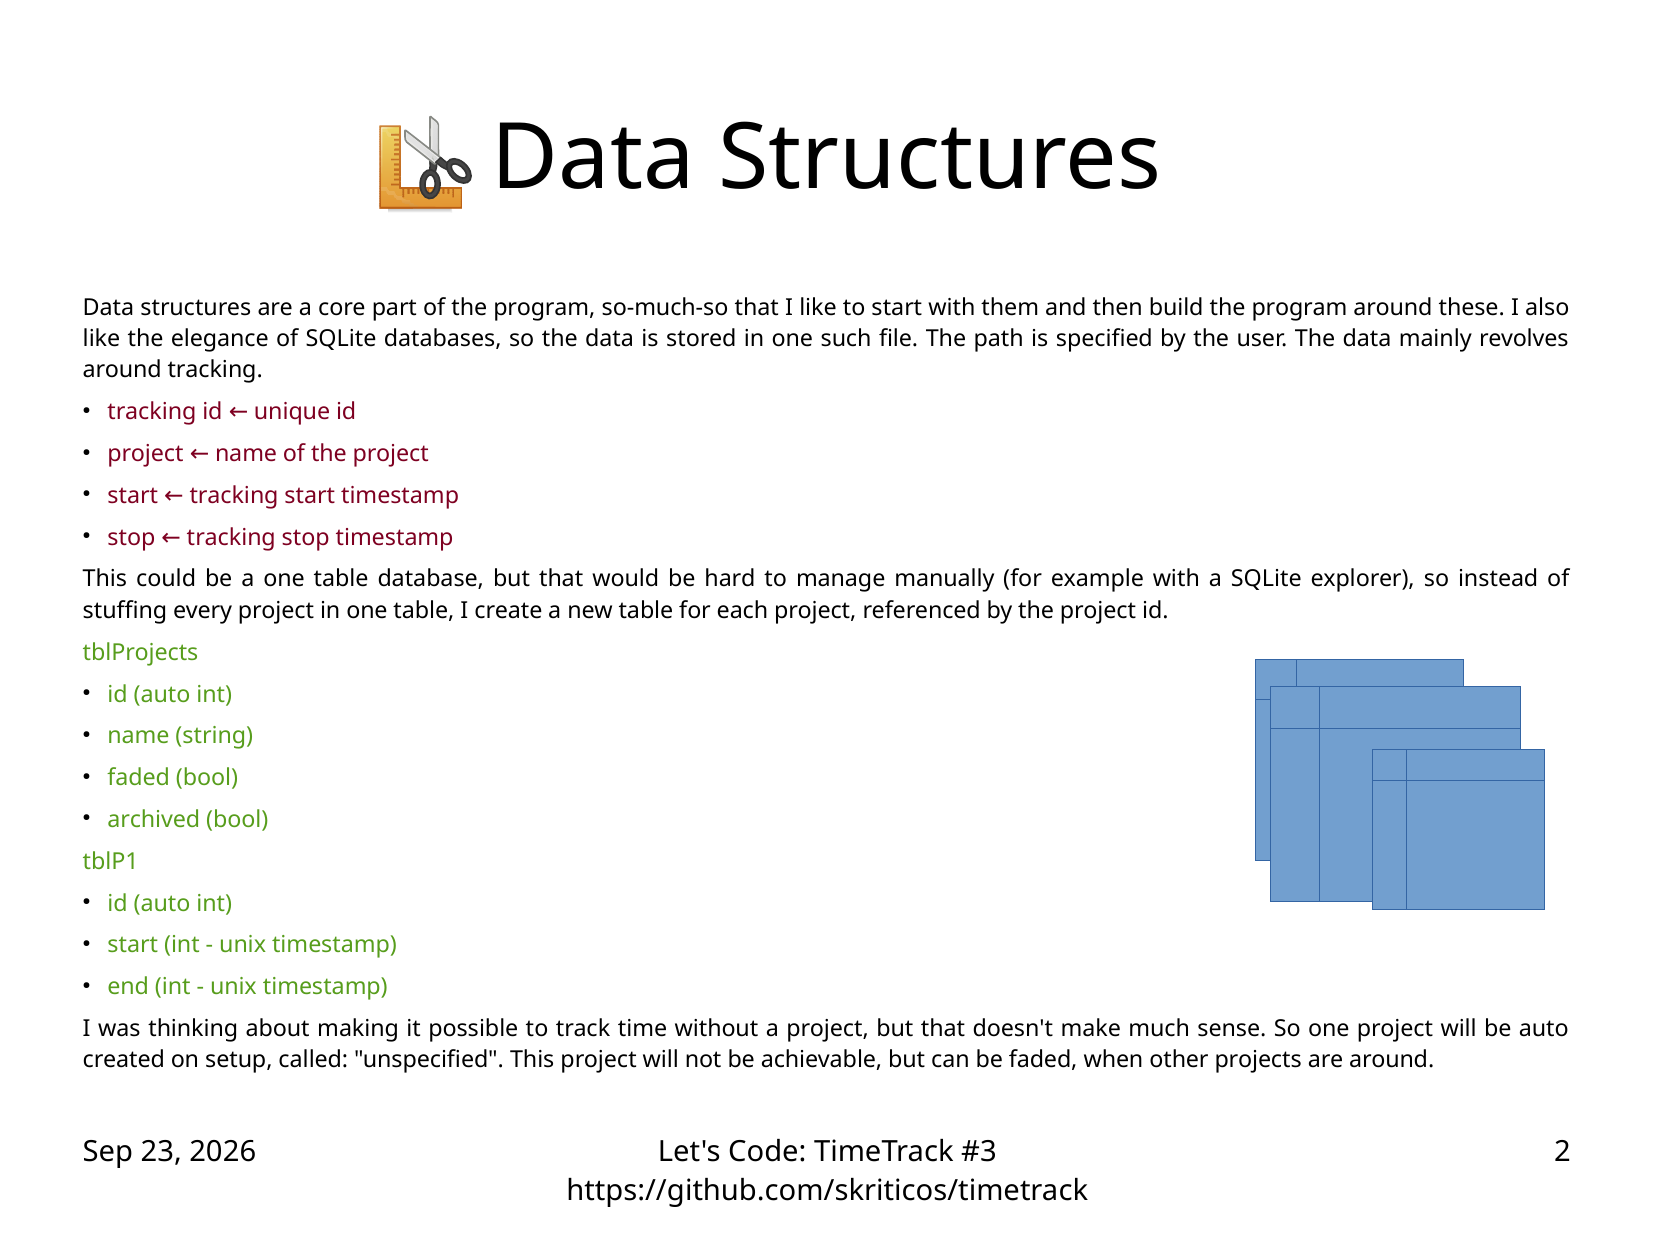

# Data Structures
Data structures are a core part of the program, so-much-so that I like to start with them and then build the program around these. I also like the elegance of SQLite databases, so the data is stored in one such file. The path is specified by the user. The data mainly revolves around tracking.
tracking id ← unique id
project ← name of the project
start ← tracking start timestamp
stop ← tracking stop timestamp
This could be a one table database, but that would be hard to manage manually (for example with a SQLite explorer), so instead of stuffing every project in one table, I create a new table for each project, referenced by the project id.
tblProjects
id (auto int)
name (string)
faded (bool)
archived (bool)
tblP1
id (auto int)
start (int - unix timestamp)
end (int - unix timestamp)
I was thinking about making it possible to track time without a project, but that doesn't make much sense. So one project will be auto created on setup, called: "unspecified". This project will not be achievable, but can be faded, when other projects are around.
Let's Code: TimeTrack #1\n https://github.com/skriticos/timetrack
2